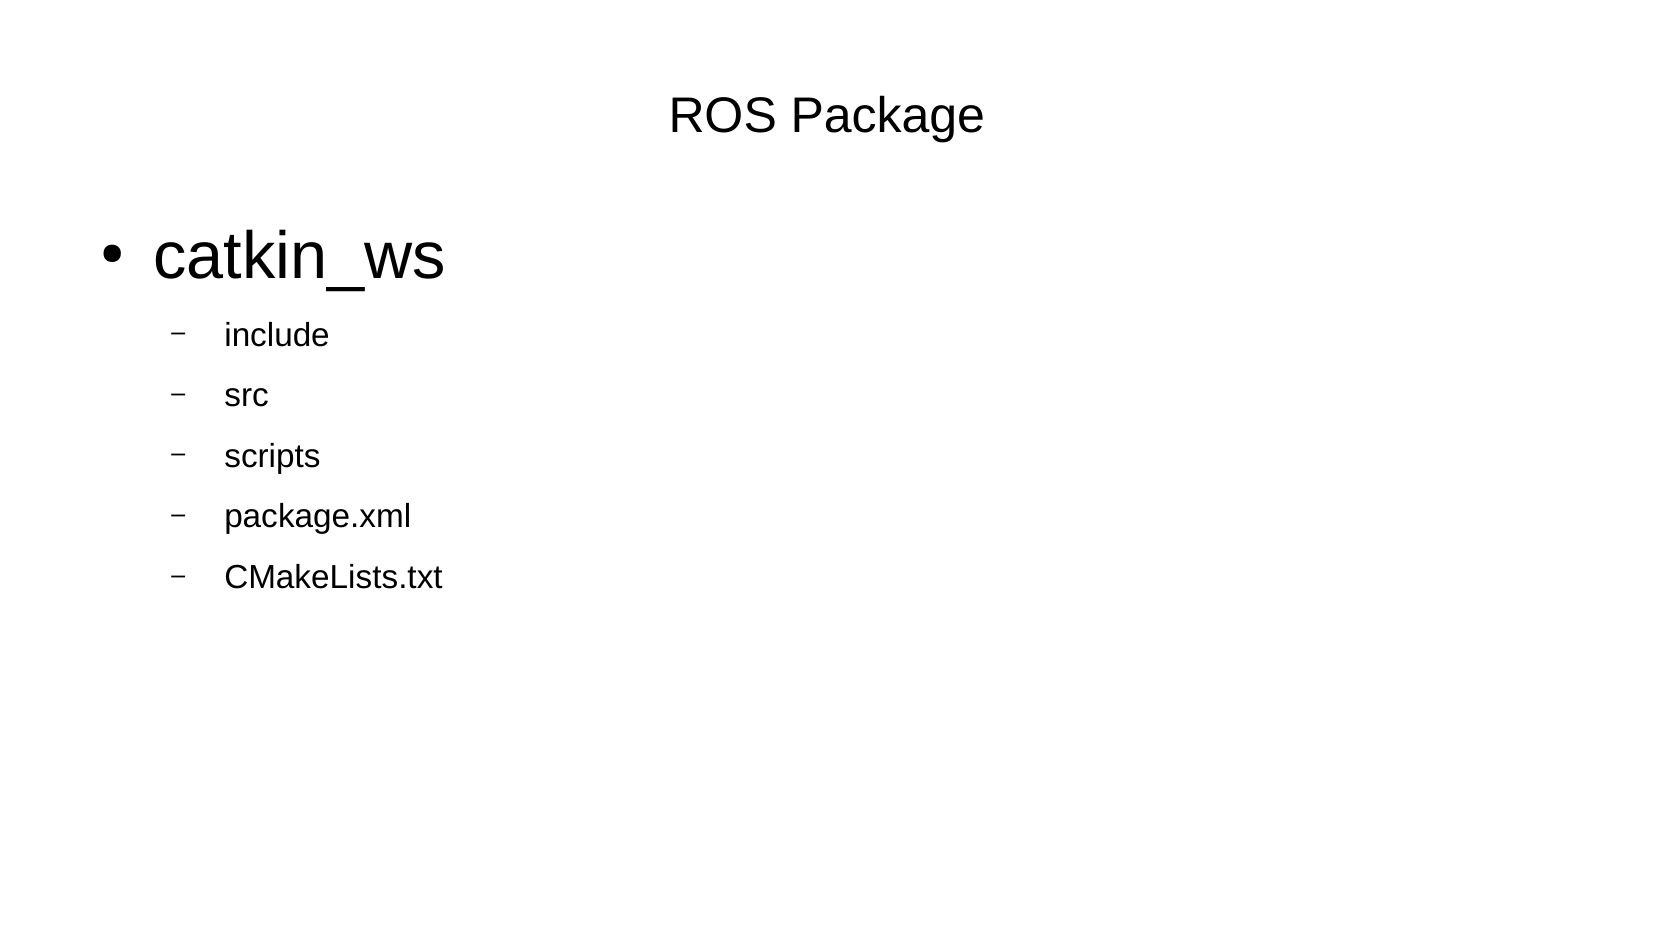

# ROS Package
catkin_ws
include
src
scripts
package.xml
CMakeLists.txt